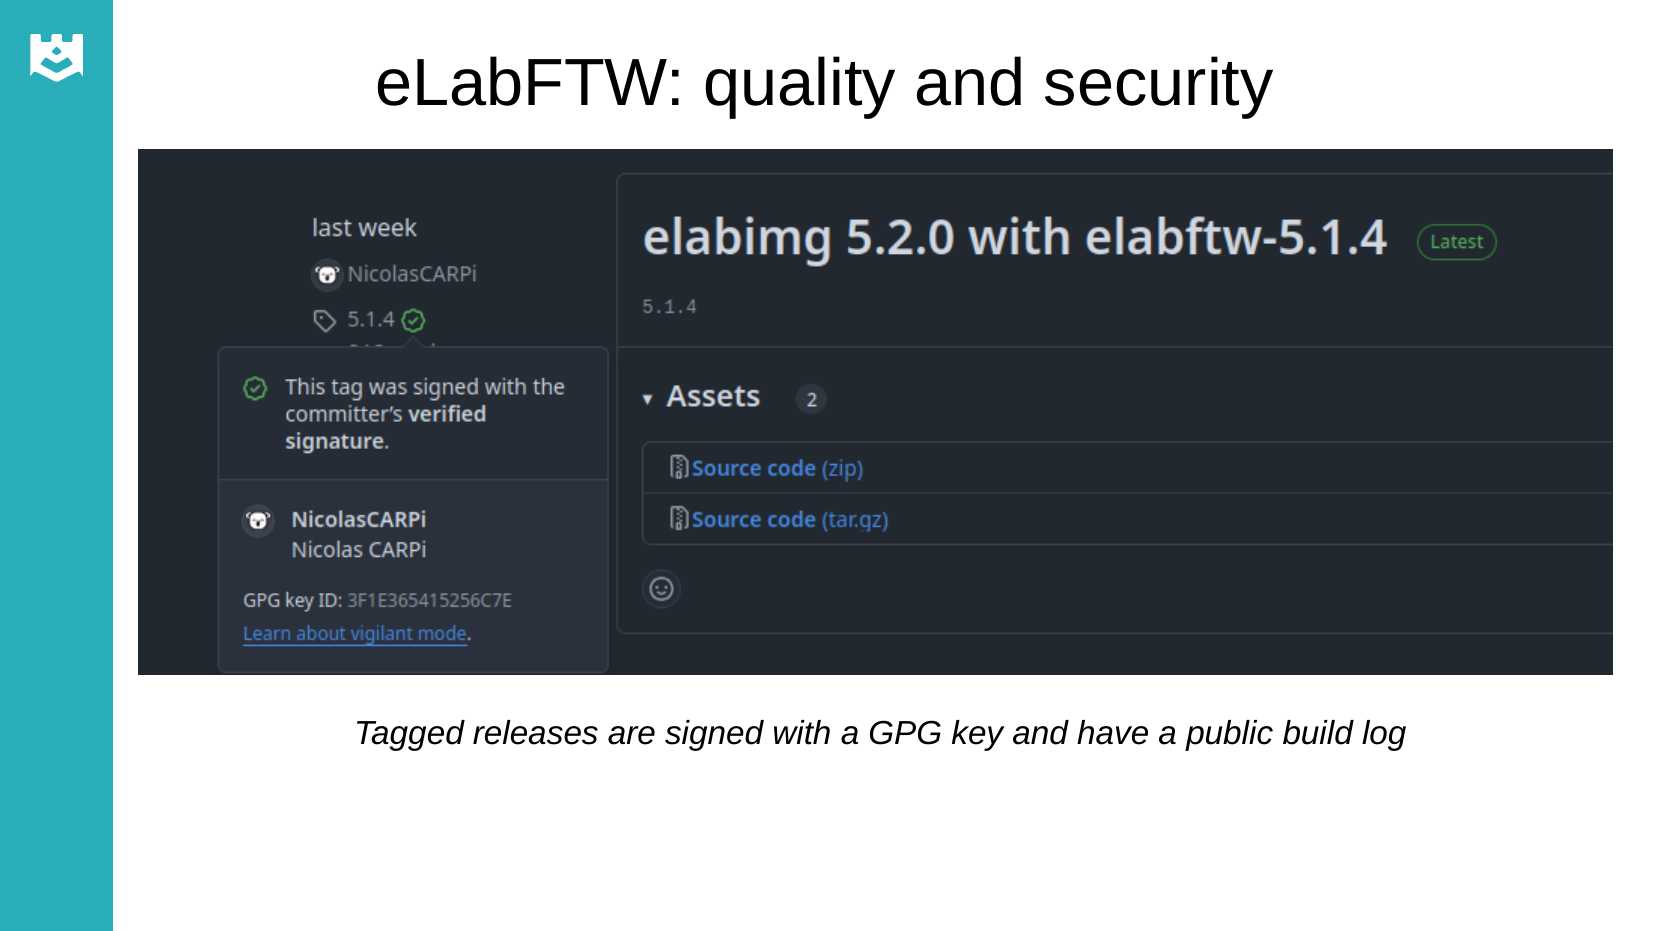

eLabFTW: quality and security
Tagged releases are signed with a GPG key and have a public build log